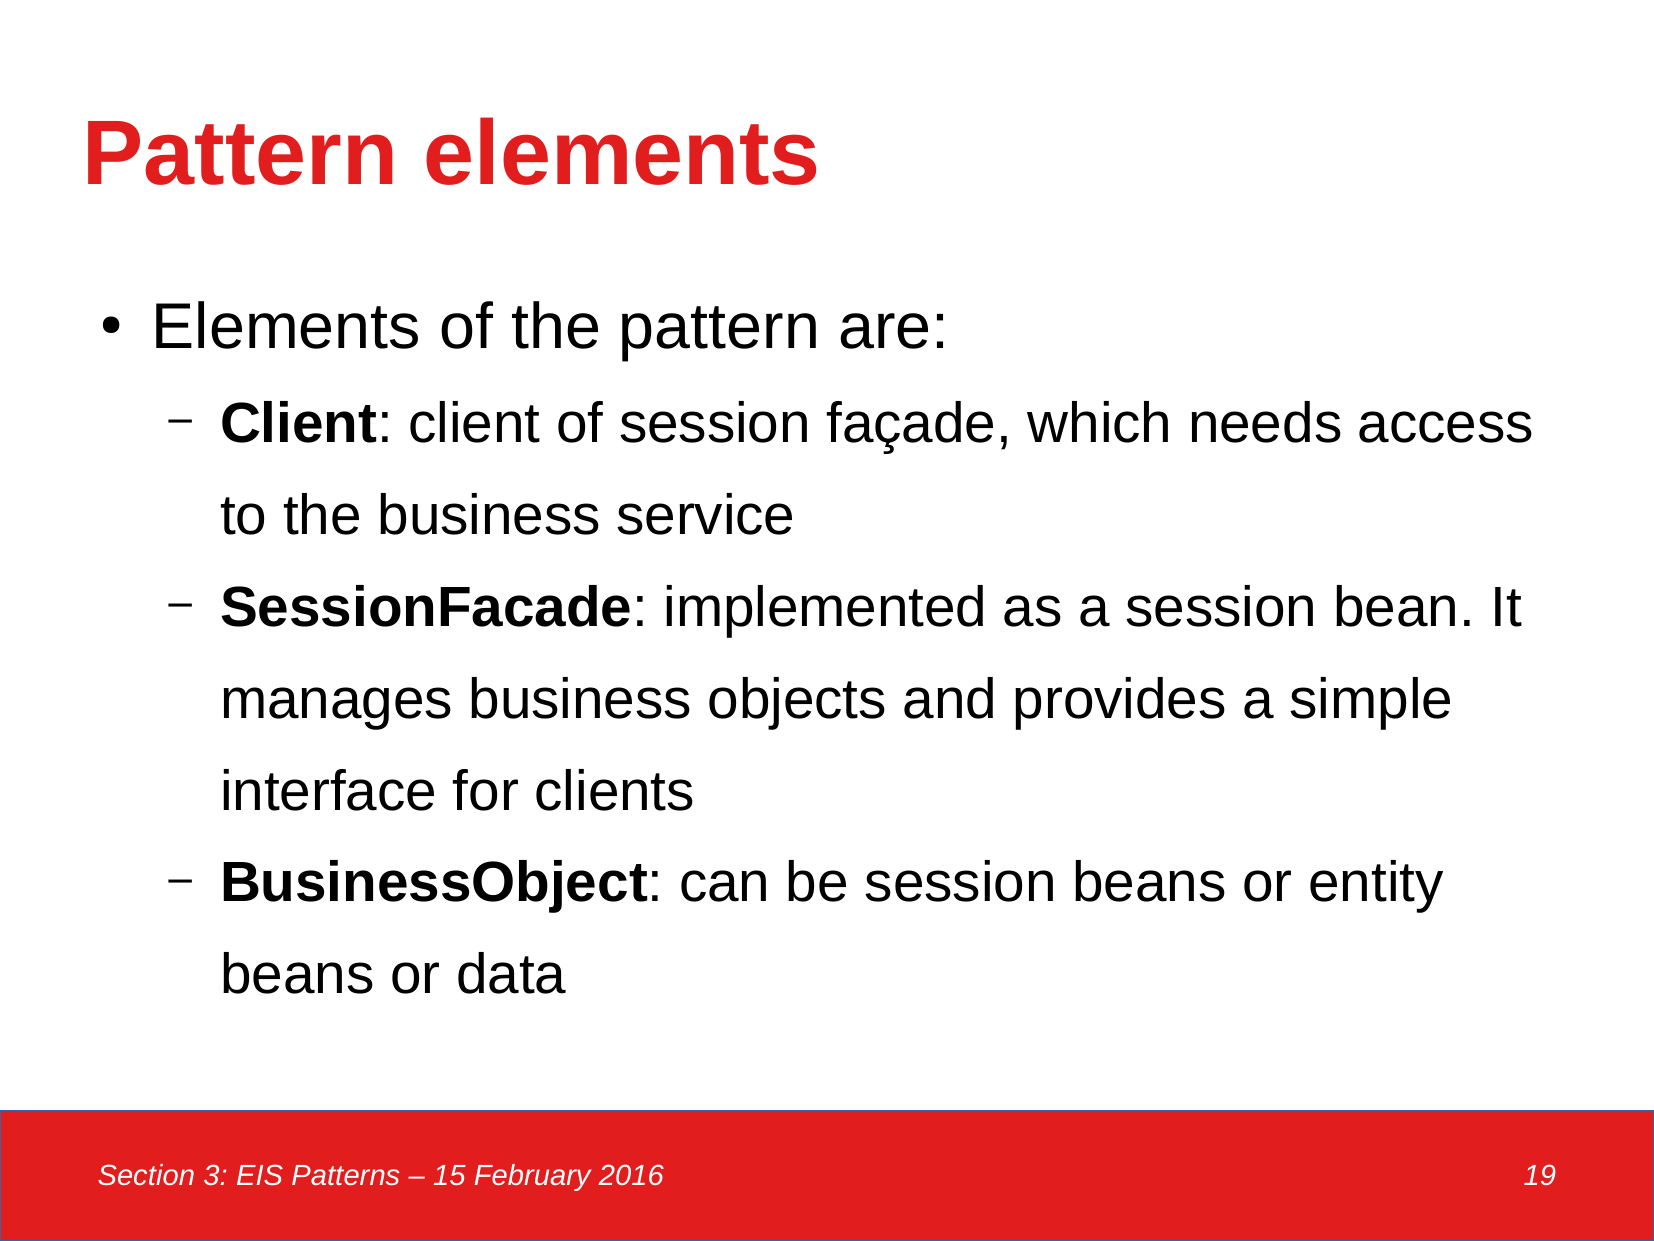

# Pattern elements
Elements of the pattern are:
Client: client of session façade, which needs access to the business service
SessionFacade: implemented as a session bean. It manages business objects and provides a simple interface for clients
BusinessObject: can be session beans or entity beans or data